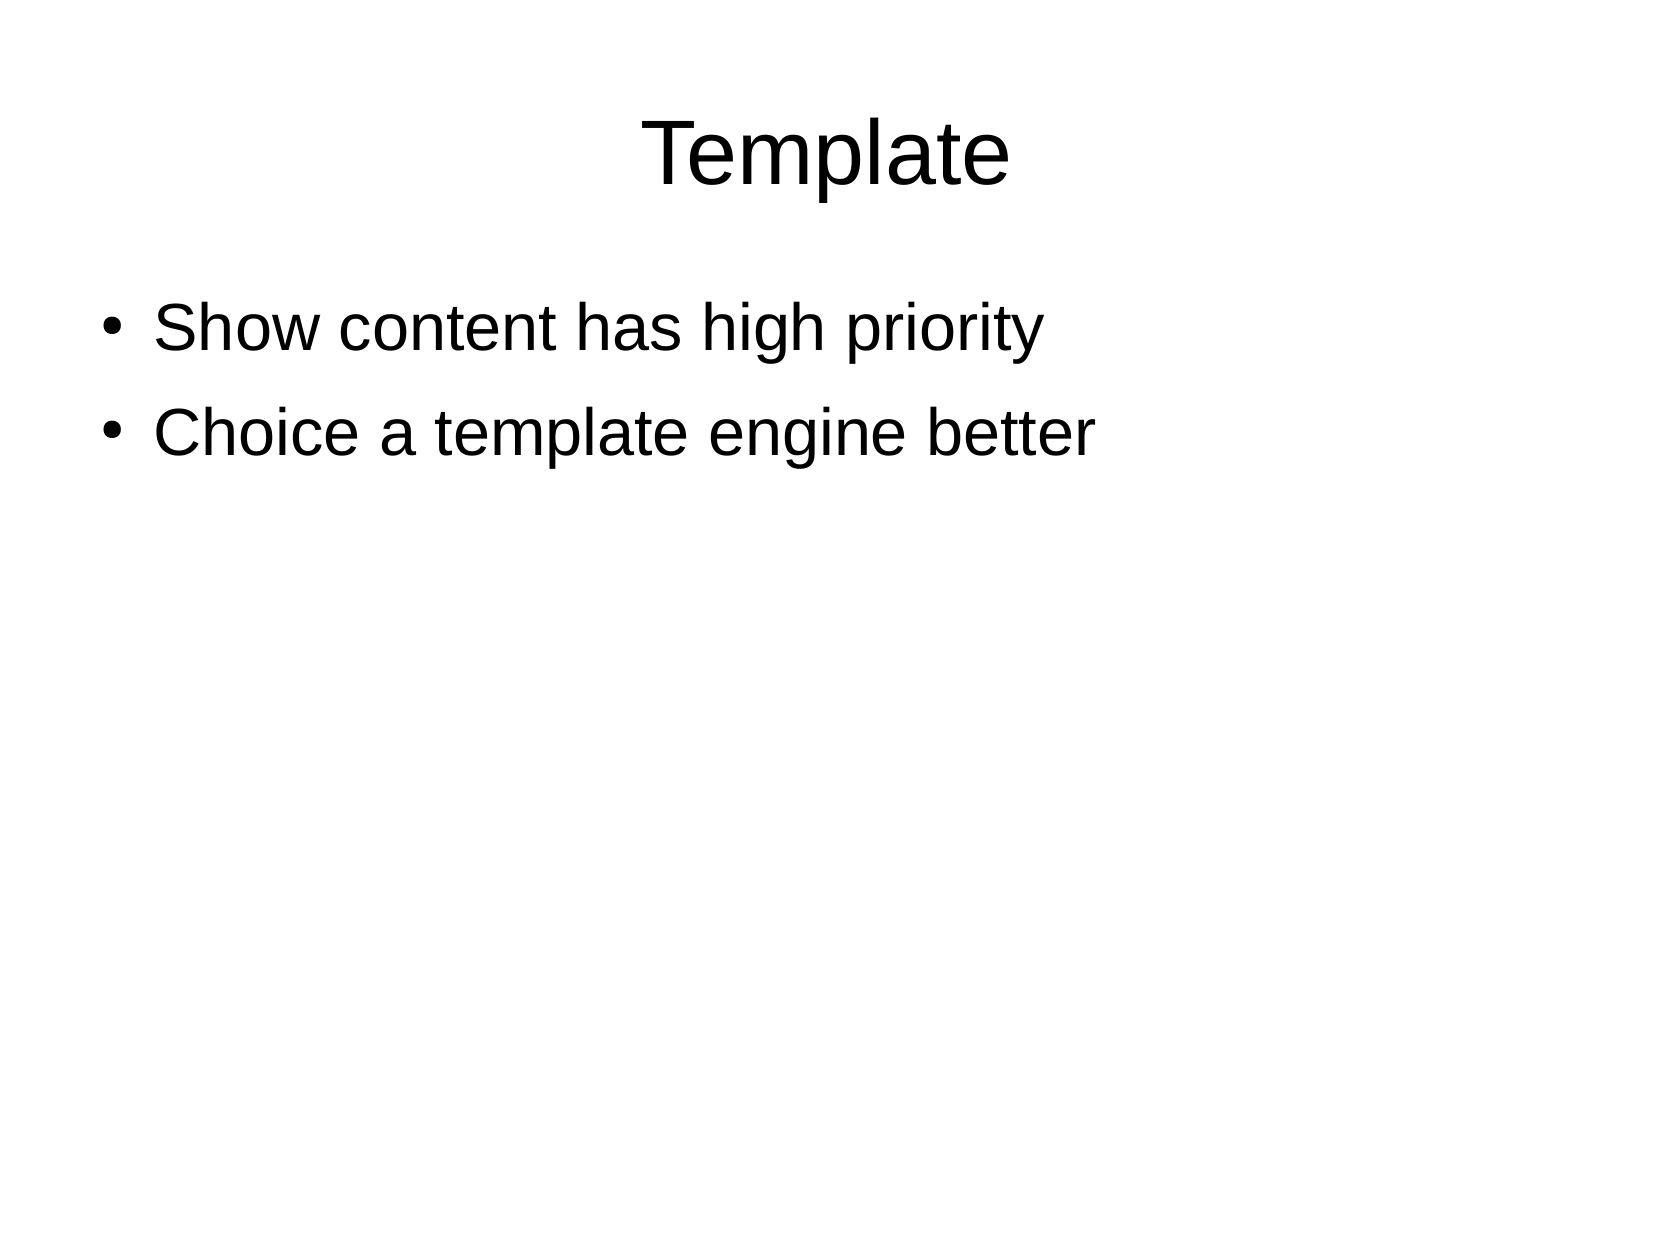

# Template
Show content has high priority
Choice a template engine better